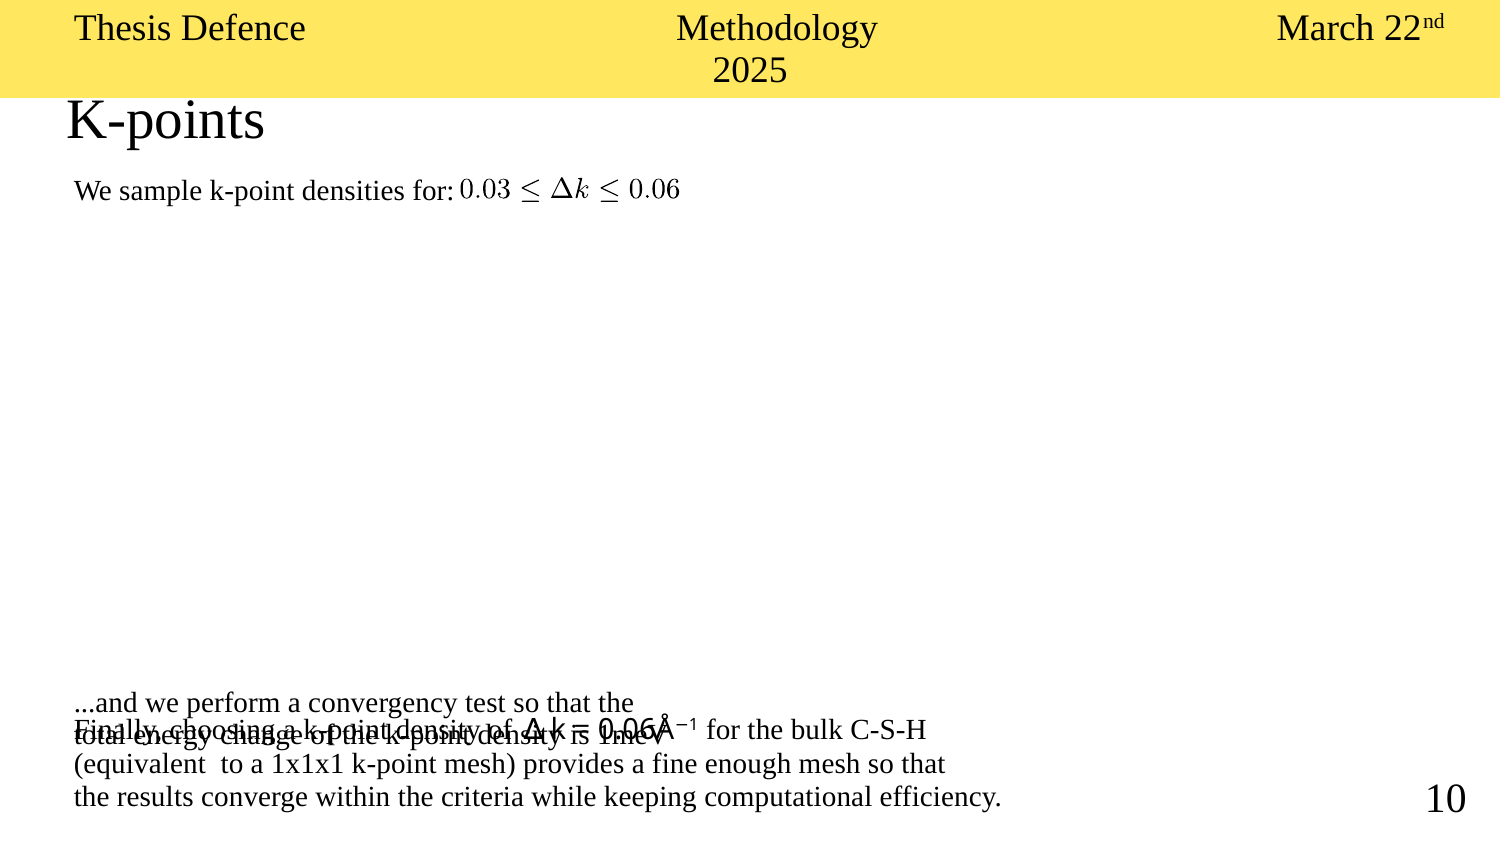

Thesis Defence Methodology March 22nd 2025
# K-points
We sample k-point densities for:
...and we perform a convergency test so that the
total energy change of the k-point density is 1meV
Finally, choosing a k-point density of	∆ k = 0.06Å−1 for the bulk C-S-H
(equivalent to a 1x1x1 k-point mesh) provides a fine enough mesh so that
the results converge within the criteria while keeping computational efficiency.